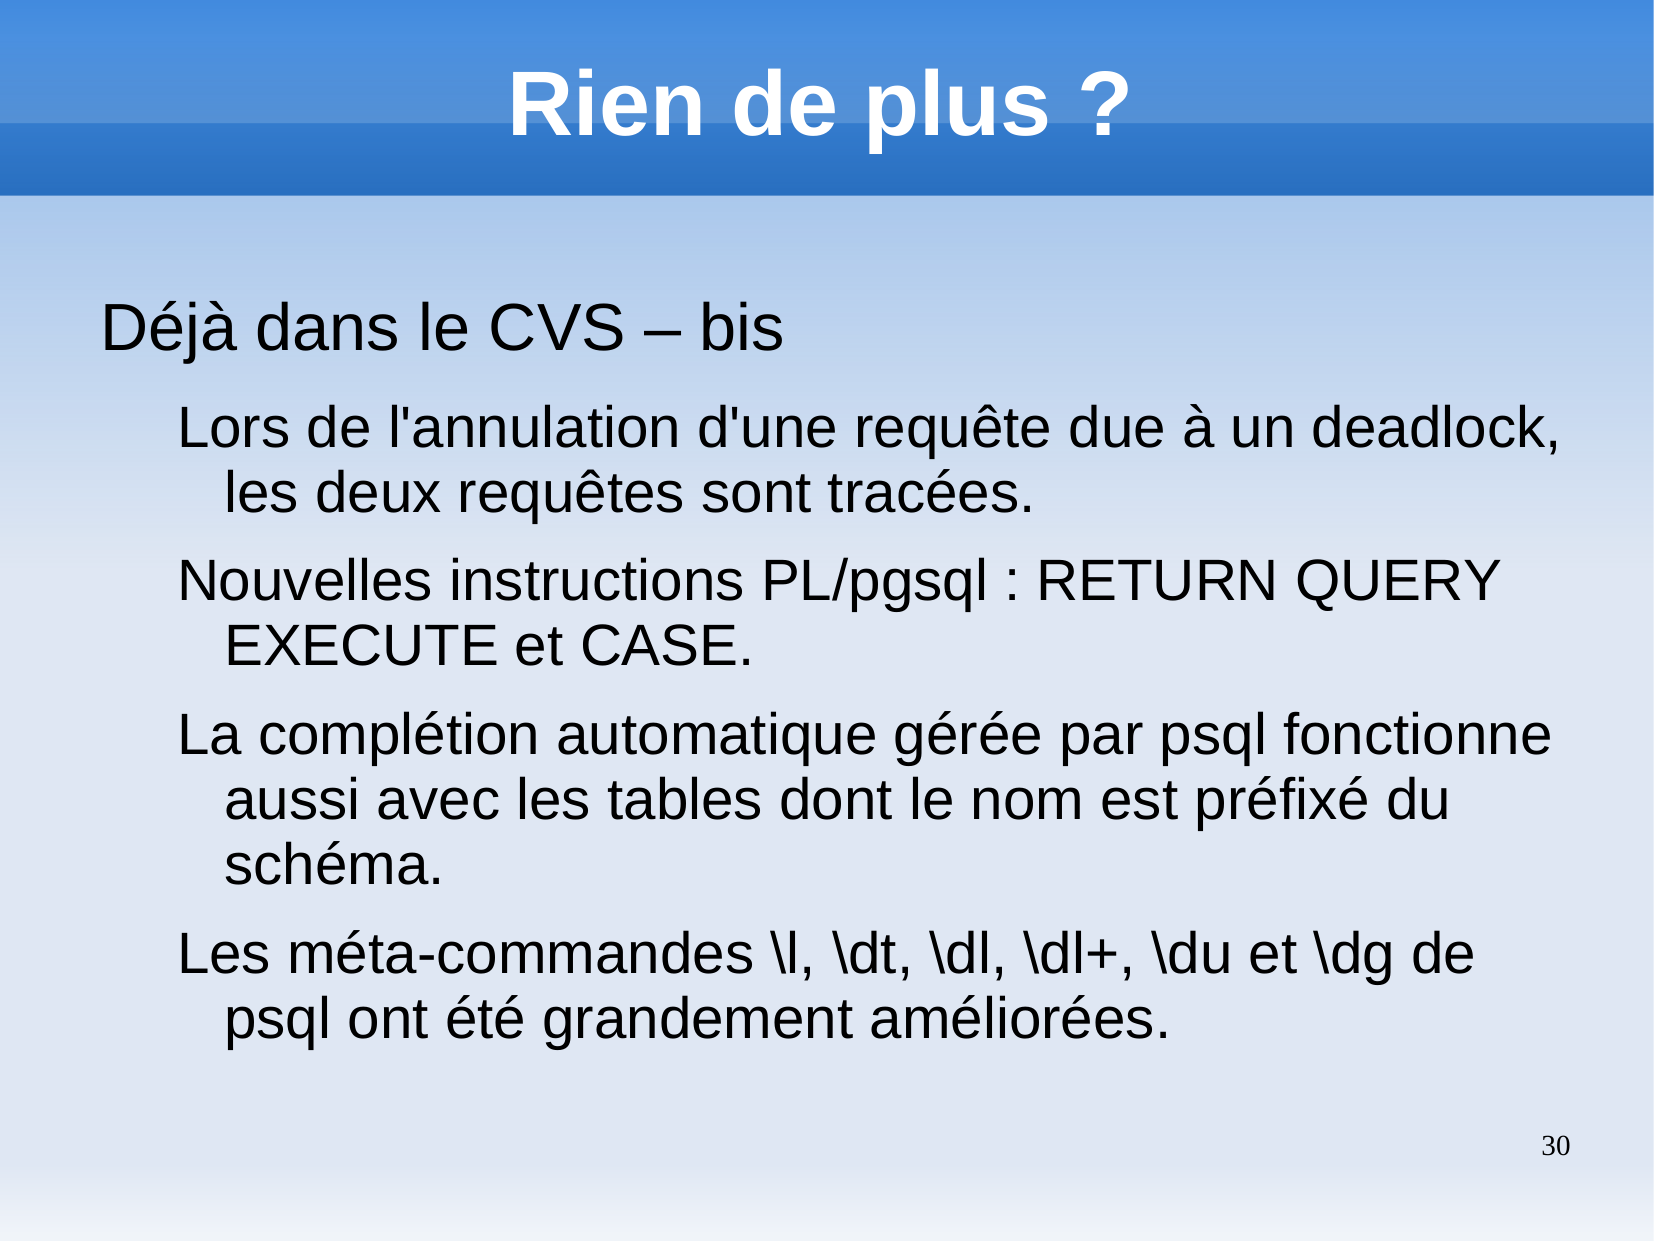

# Rien de plus ?
Déjà dans le CVS – bis
Lors de l'annulation d'une requête due à un deadlock, les deux requêtes sont tracées.
Nouvelles instructions PL/pgsql : RETURN QUERY EXECUTE et CASE.
La complétion automatique gérée par psql fonctionne aussi avec les tables dont le nom est préfixé du schéma.
Les méta-commandes \l, \dt, \dl, \dl+, \du et \dg de psql ont été grandement améliorées.
30